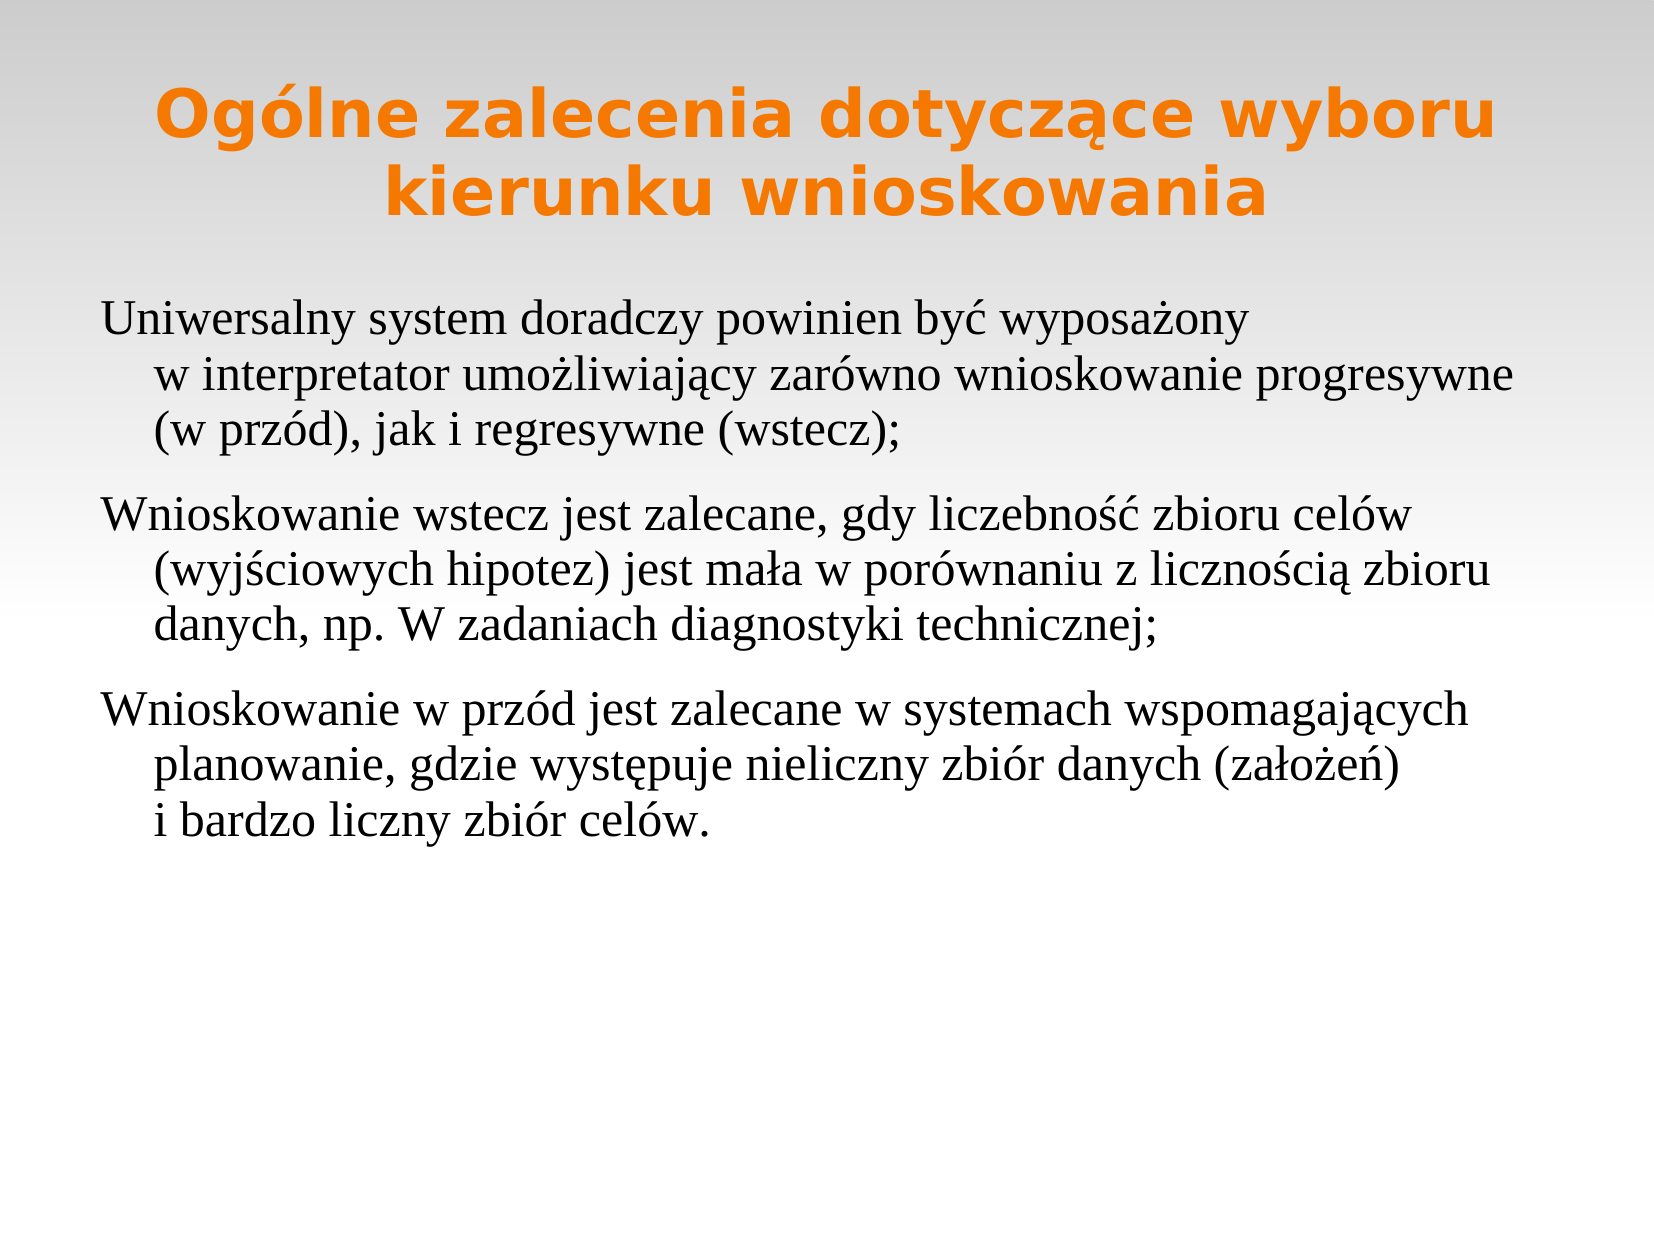

# Ogólne zalecenia dotyczące wyboru kierunku wnioskowania
Uniwersalny system doradczy powinien być wyposażony
w interpretator umożliwiający zarówno wnioskowanie progresywne (w przód), jak i regresywne (wstecz);
Wnioskowanie wstecz jest zalecane, gdy liczebność zbioru celów (wyjściowych hipotez) jest mała w porównaniu z licznością zbioru danych, np. W zadaniach diagnostyki technicznej;
Wnioskowanie w przód jest zalecane w systemach wspomagających planowanie, gdzie występuje nieliczny zbiór danych (założeń)
i bardzo liczny zbiór celów.